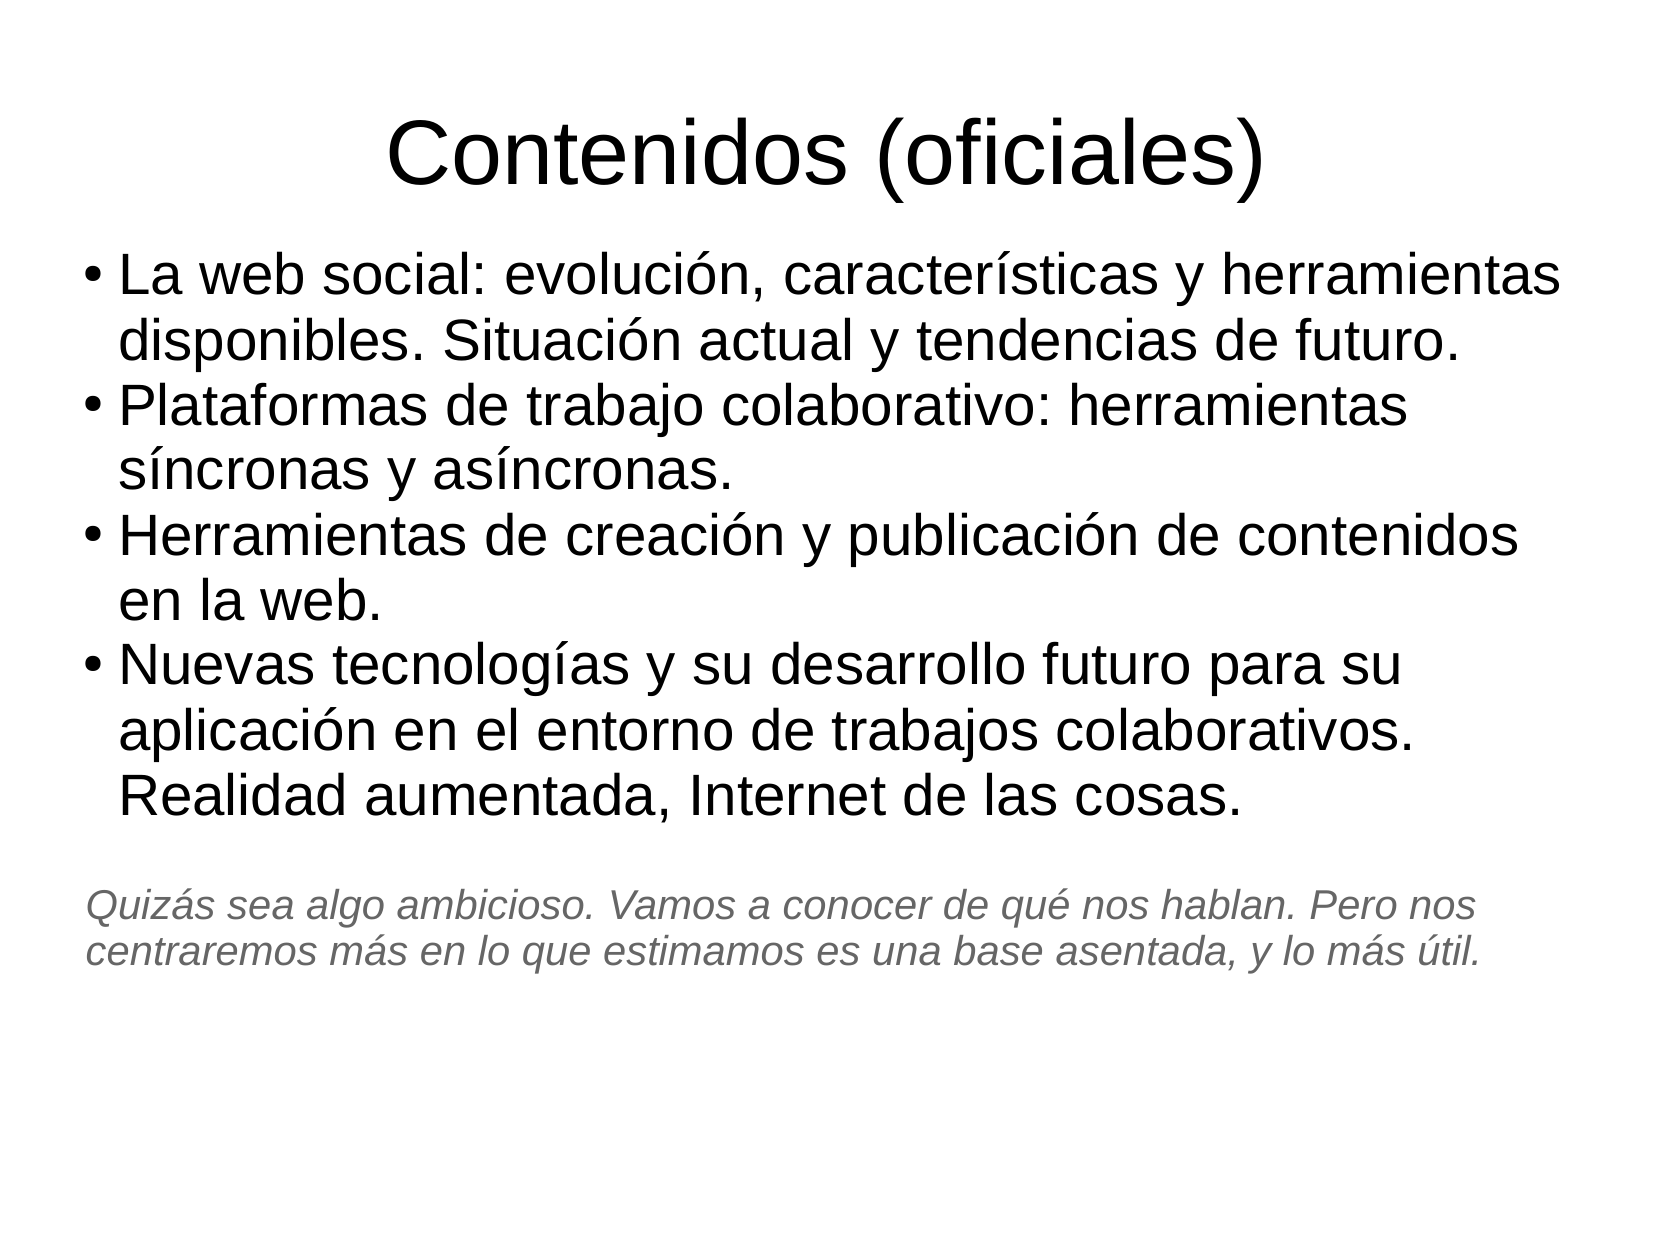

# Contenidos (oficiales)
La web social: evolución, características y herramientas disponibles. Situación actual y tendencias de futuro.
Plataformas de trabajo colaborativo: herramientas síncronas y asíncronas.
Herramientas de creación y publicación de contenidos en la web.
Nuevas tecnologías y su desarrollo futuro para su aplicación en el entorno de trabajos colaborativos. Realidad aumentada, Internet de las cosas.
Quizás sea algo ambicioso. Vamos a conocer de qué nos hablan. Pero nos centraremos más en lo que estimamos es una base asentada, y lo más útil.